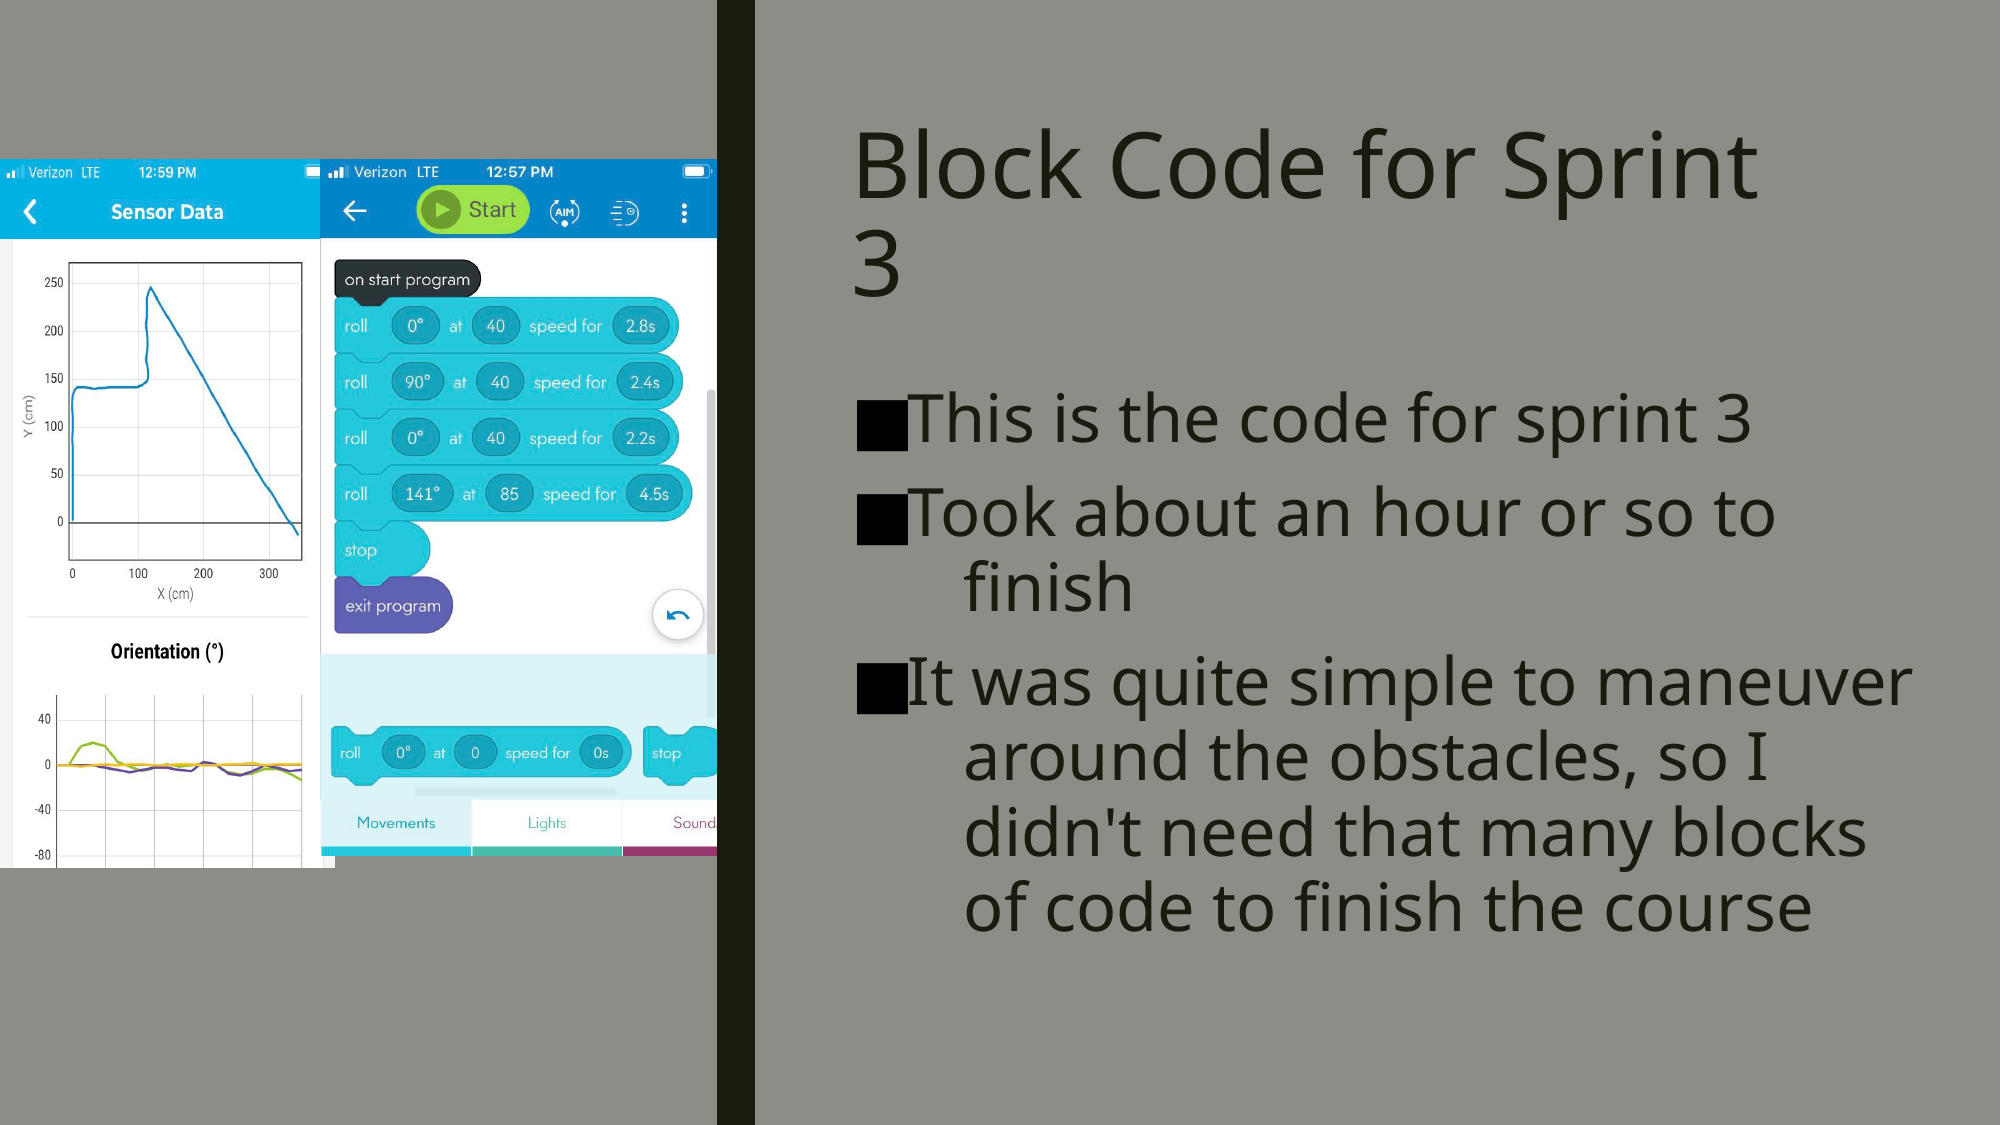

# Block Code for Sprint 3
This is the code for sprint 3
Took about an hour or so to finish
It was quite simple to maneuver around the obstacles, so I didn't need that many blocks of code to finish the course